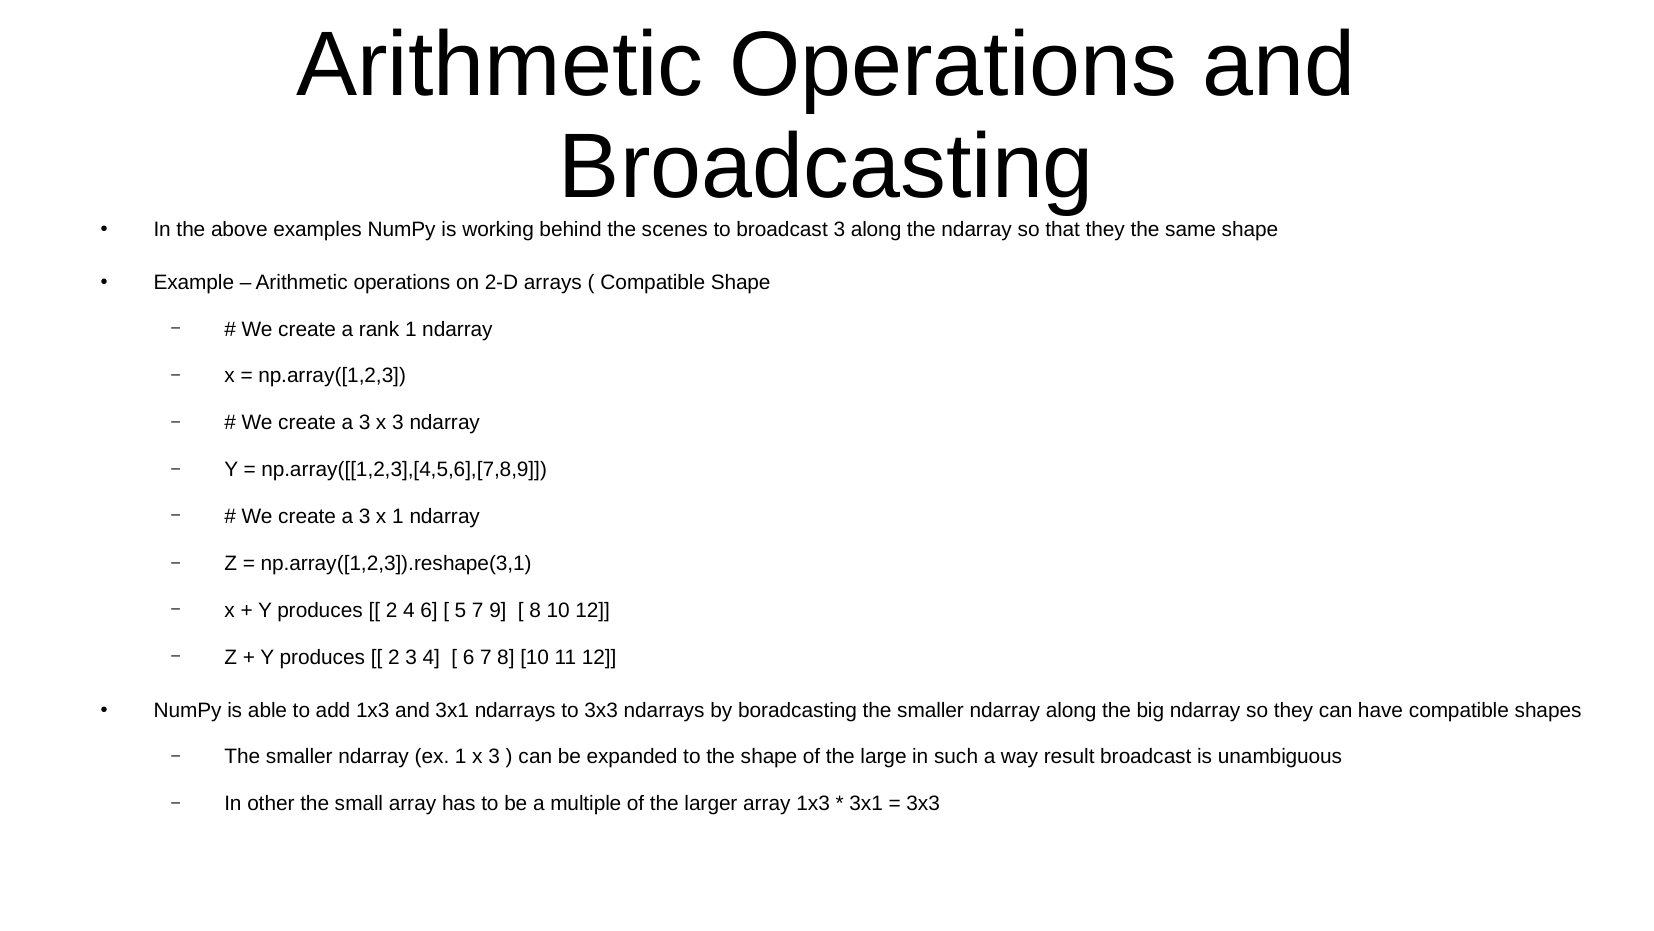

# Arithmetic Operations and Broadcasting
In the above examples NumPy is working behind the scenes to broadcast 3 along the ndarray so that they the same shape
Example – Arithmetic operations on 2-D arrays ( Compatible Shape
# We create a rank 1 ndarray
x = np.array([1,2,3])
# We create a 3 x 3 ndarray
Y = np.array([[1,2,3],[4,5,6],[7,8,9]])
# We create a 3 x 1 ndarray
Z = np.array([1,2,3]).reshape(3,1)
x + Y produces [[ 2 4 6] [ 5 7 9] [ 8 10 12]]
Z + Y produces [[ 2 3 4] [ 6 7 8] [10 11 12]]
NumPy is able to add 1x3 and 3x1 ndarrays to 3x3 ndarrays by boradcasting the smaller ndarray along the big ndarray so they can have compatible shapes
The smaller ndarray (ex. 1 x 3 ) can be expanded to the shape of the large in such a way result broadcast is unambiguous
In other the small array has to be a multiple of the larger array 1x3 * 3x1 = 3x3